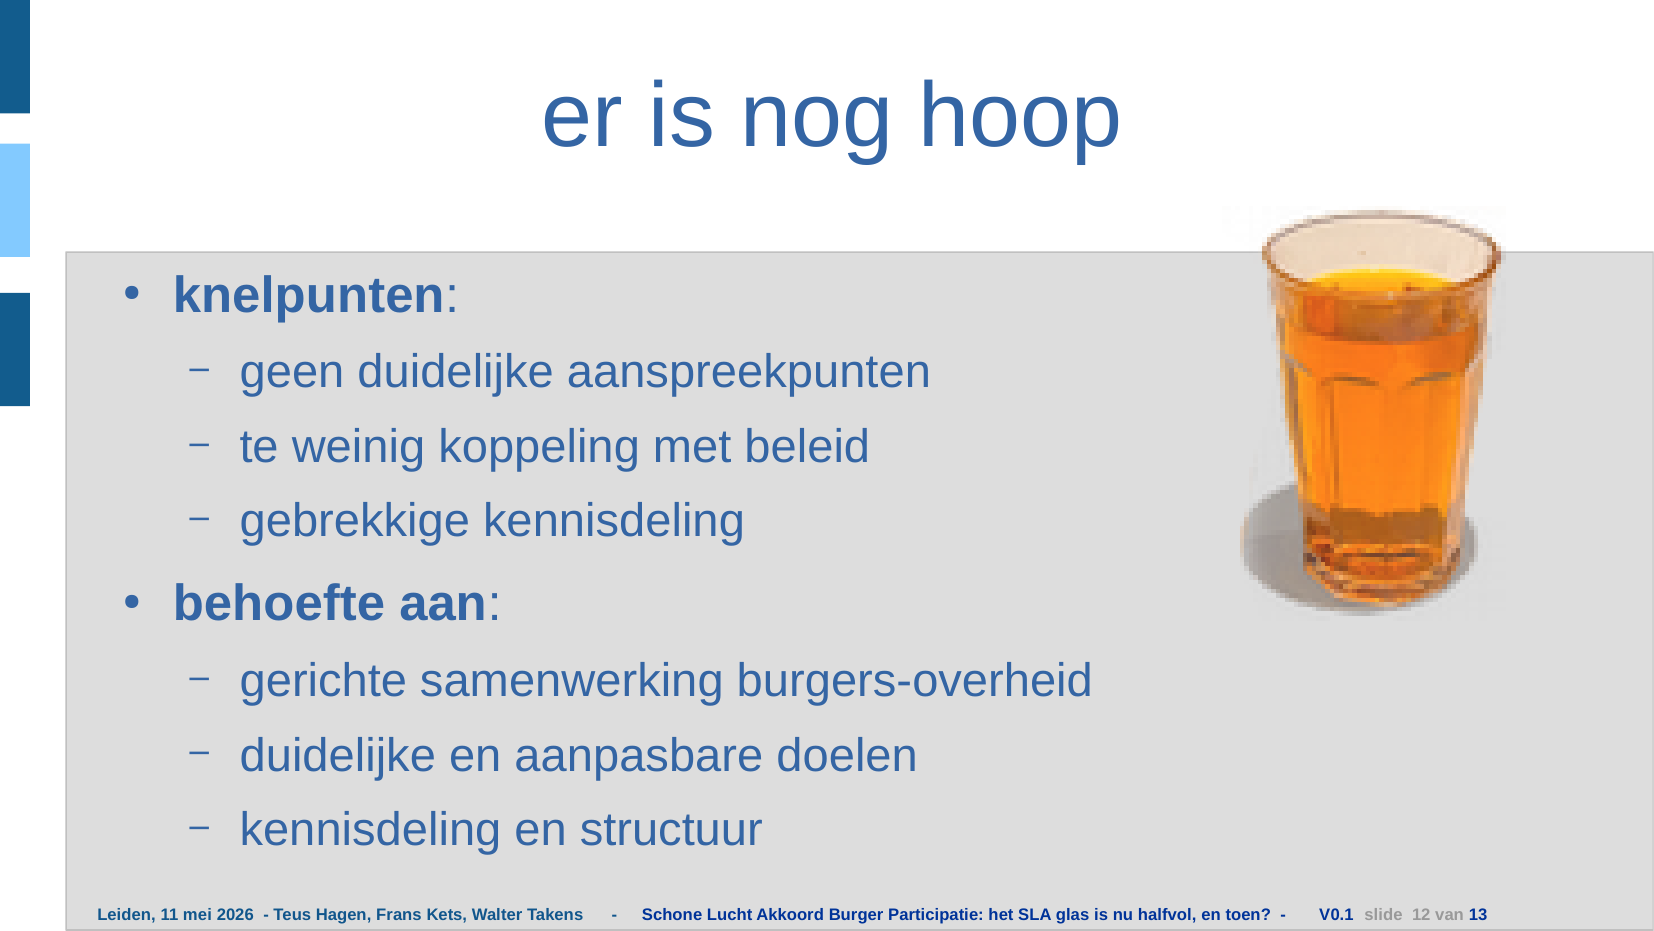

# er is nog hoop
knelpunten:
geen duidelijke aanspreekpunten
te weinig koppeling met beleid
gebrekkige kennisdeling
behoefte aan:
gerichte samenwerking burgers-overheid
duidelijke en aanpasbare doelen
kennisdeling en structuur